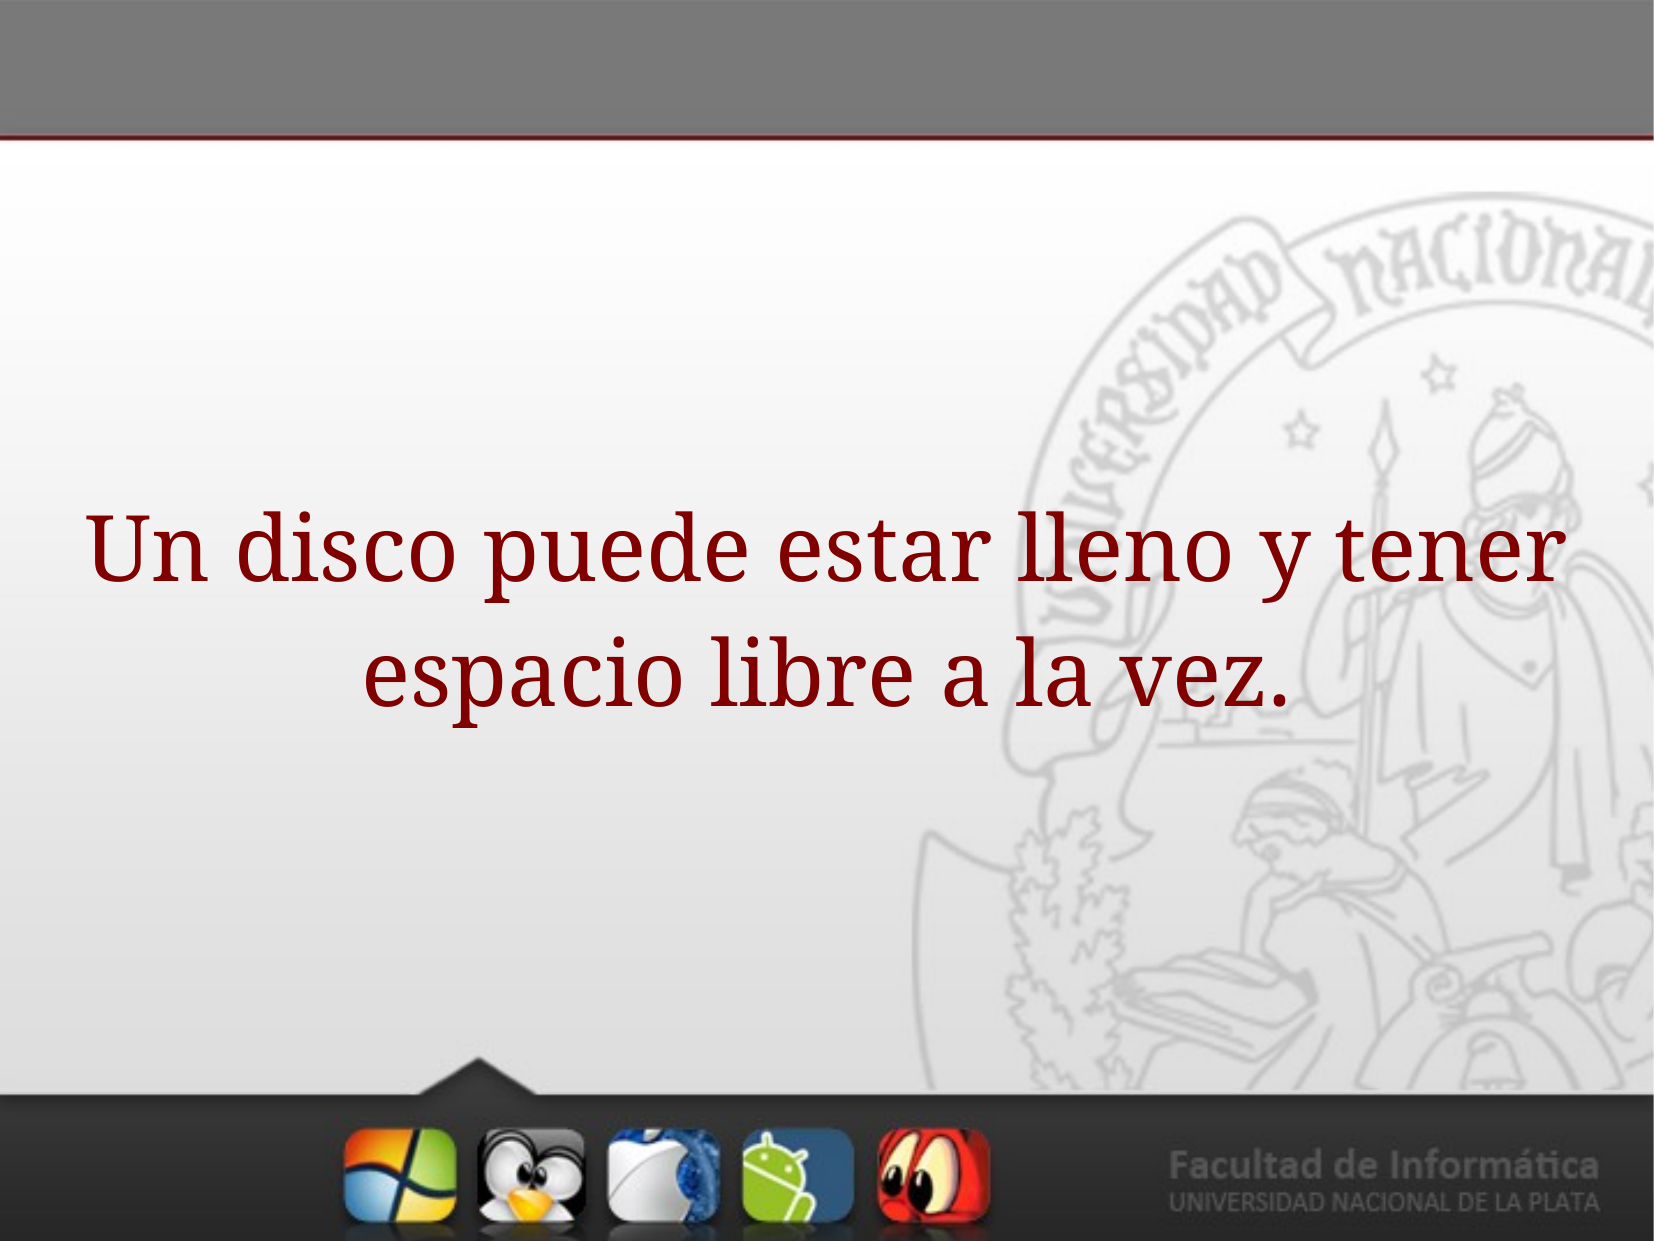

# Un disco puede estar lleno y tener espacio libre a la vez.